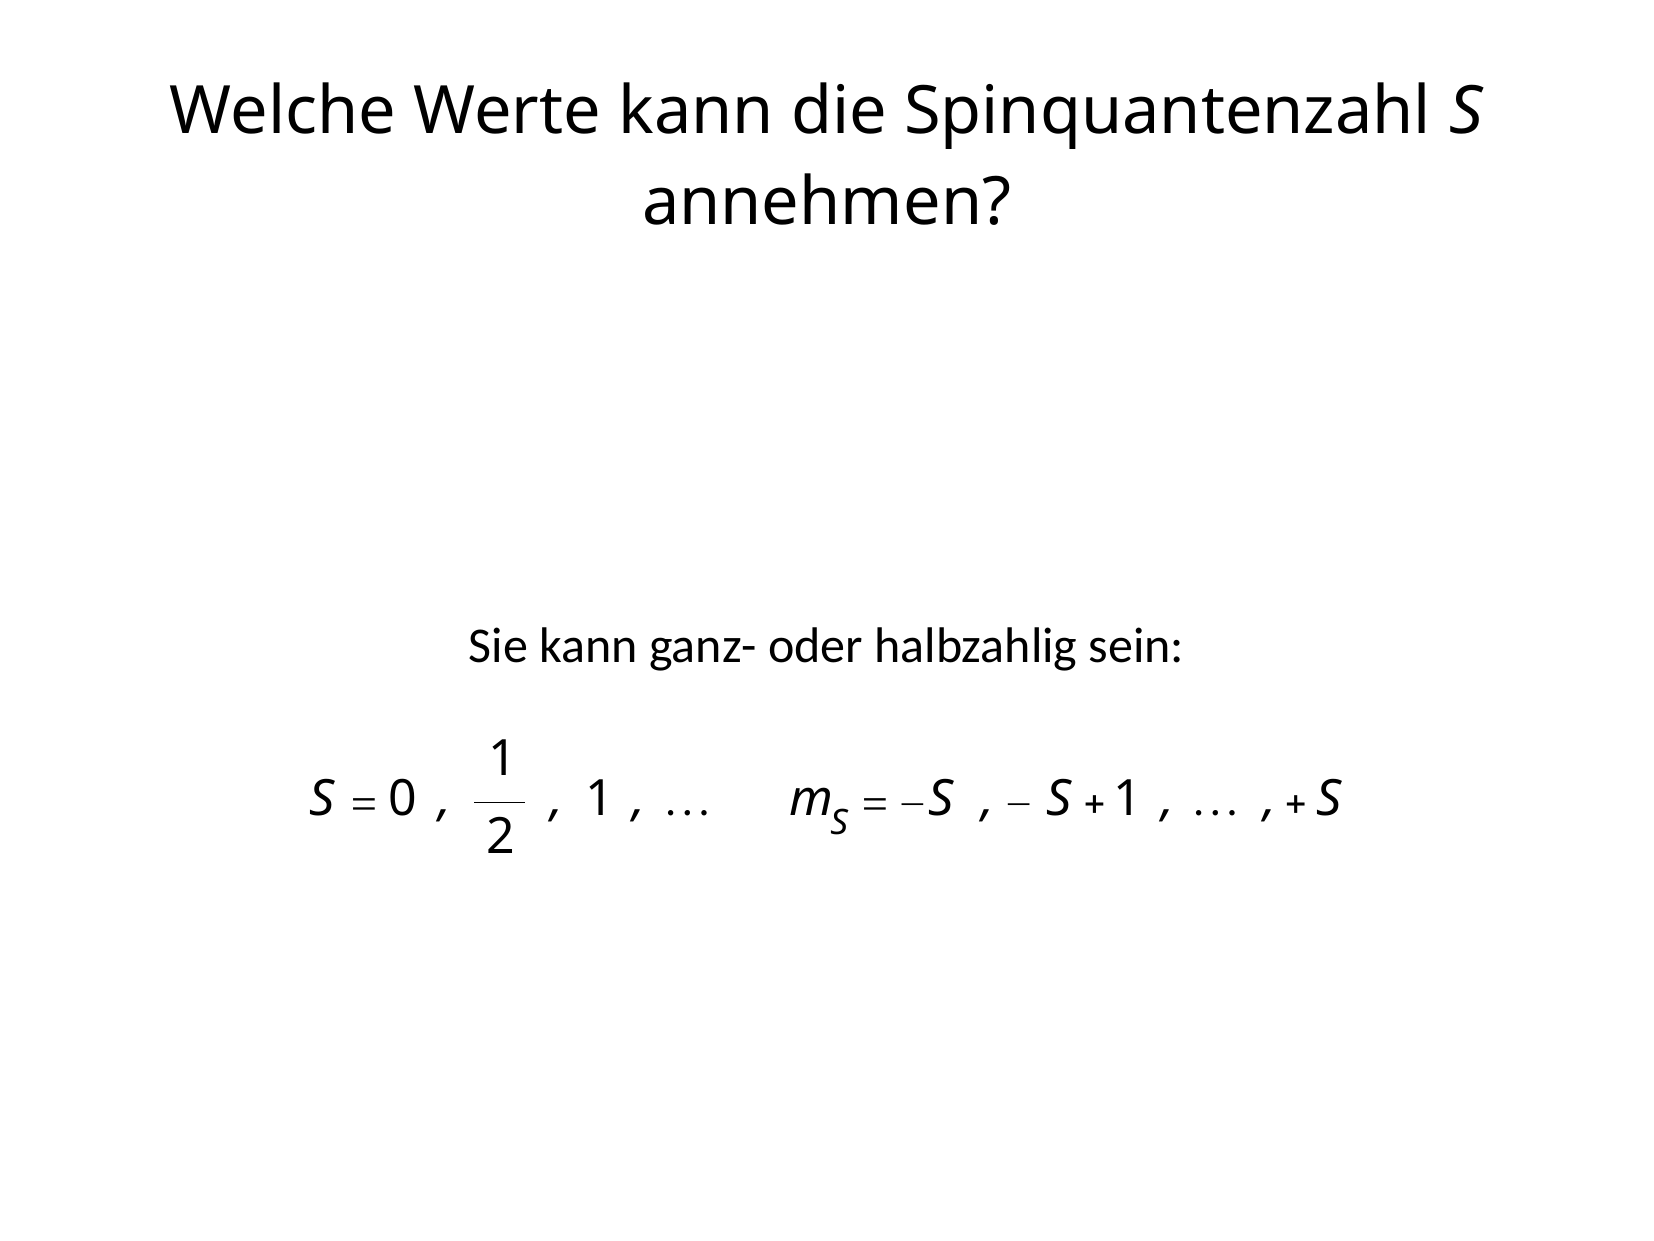

# Welche Werte kann die Spinquantenzahl S annehmen?
Sie kann ganz- oder halbzahlig sein: